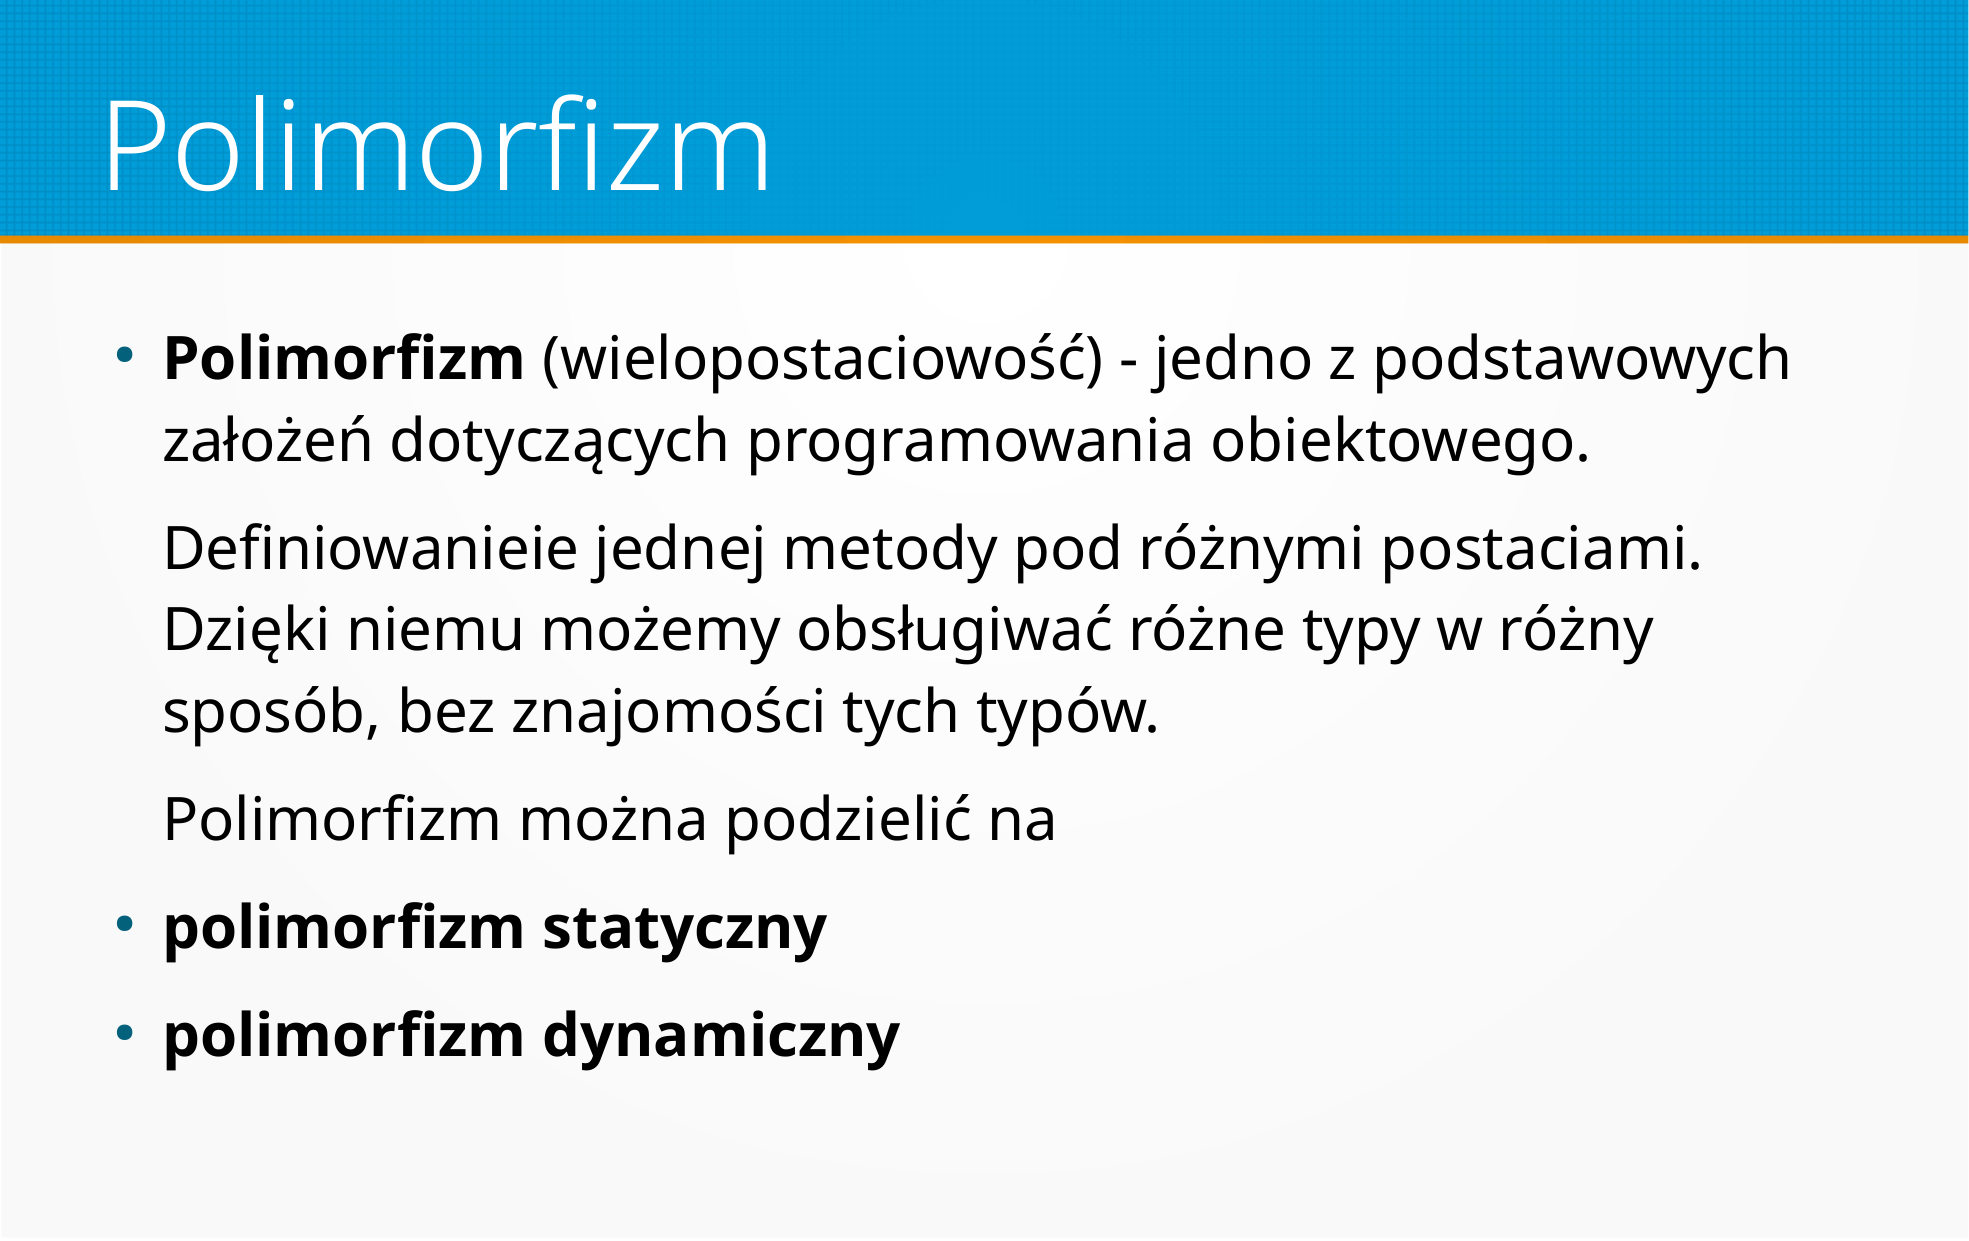

# Polimorfizm
Polimorfizm (wielopostaciowość) - jedno z podstawowych założeń dotyczących programowania obiektowego.
Definiowanieie jednej metody pod różnymi postaciami. Dzięki niemu możemy obsługiwać różne typy w różny sposób, bez znajomości tych typów.
Polimorfizm można podzielić na
polimorfizm statyczny
polimorfizm dynamiczny